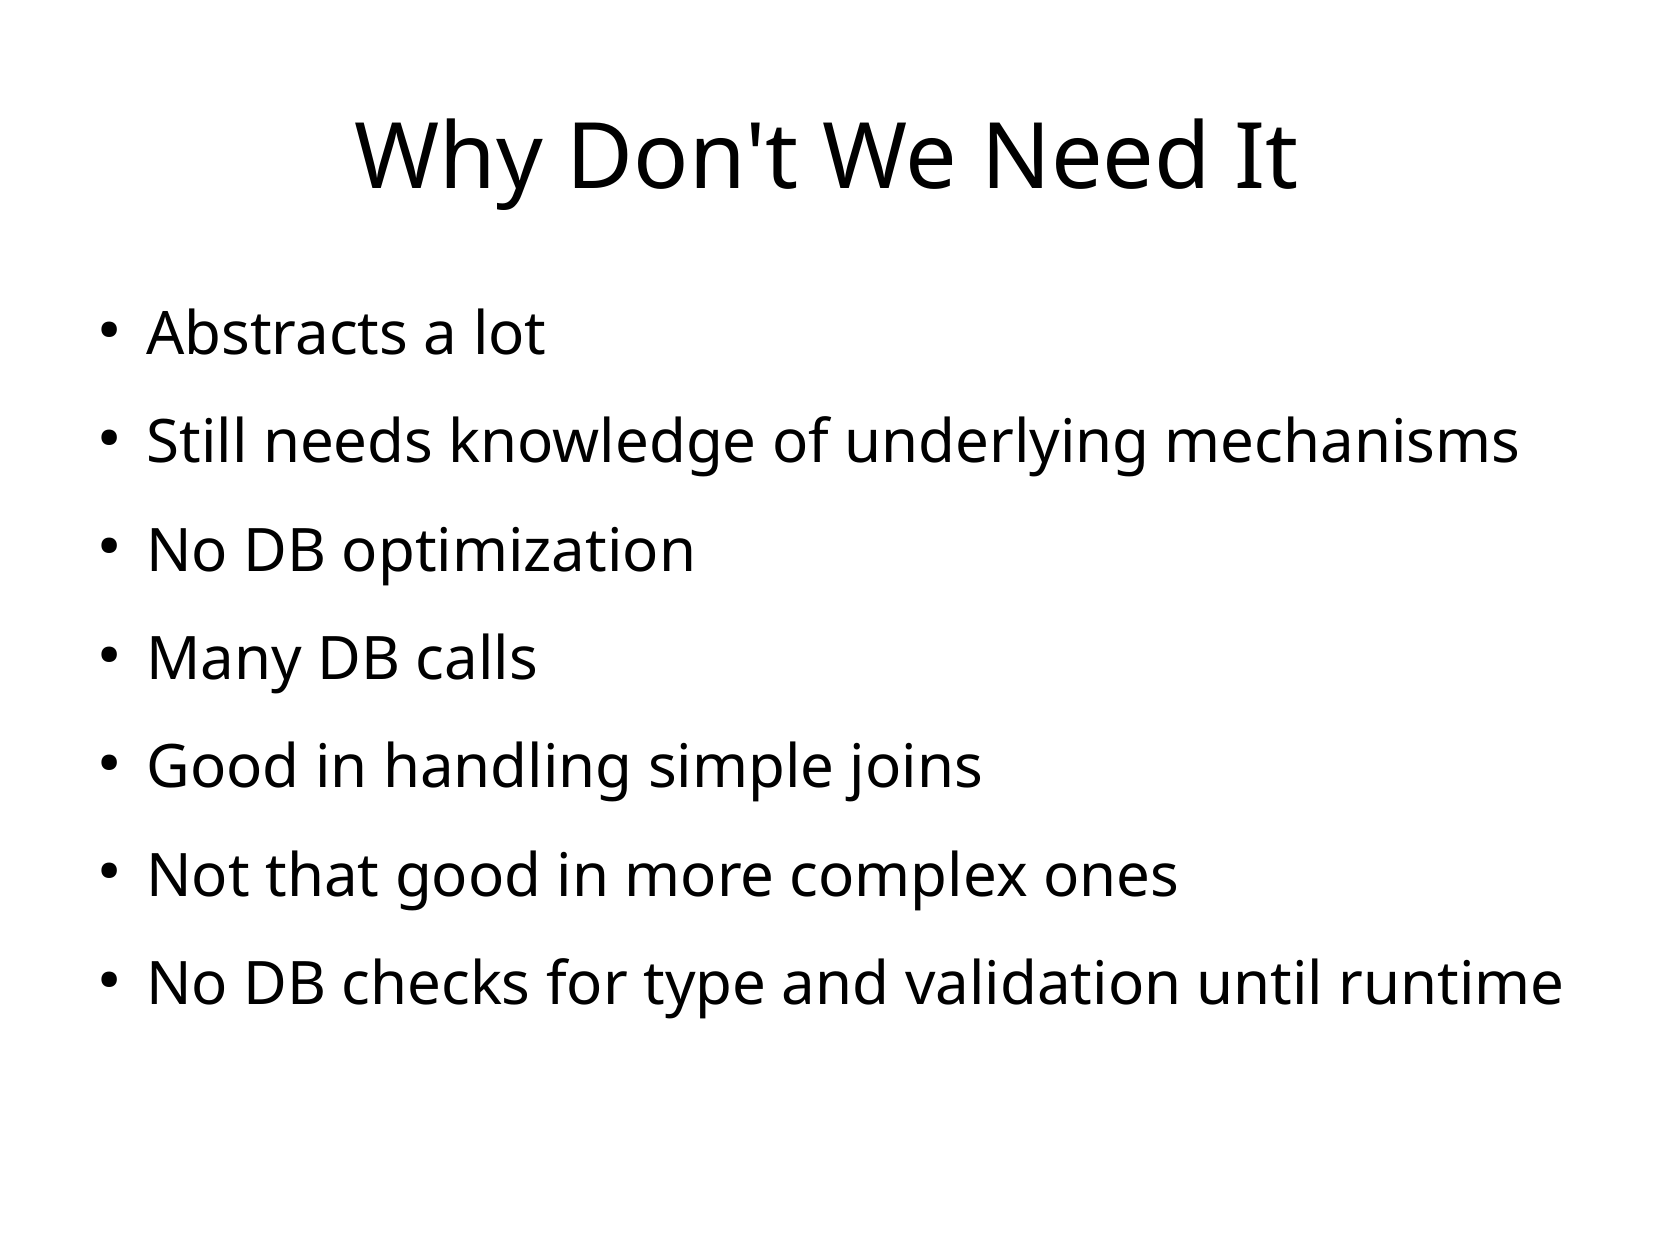

# Why Don't We Need It
Abstracts a lot
Still needs knowledge of underlying mechanisms
No DB optimization
Many DB calls
Good in handling simple joins
Not that good in more complex ones
No DB checks for type and validation until runtime